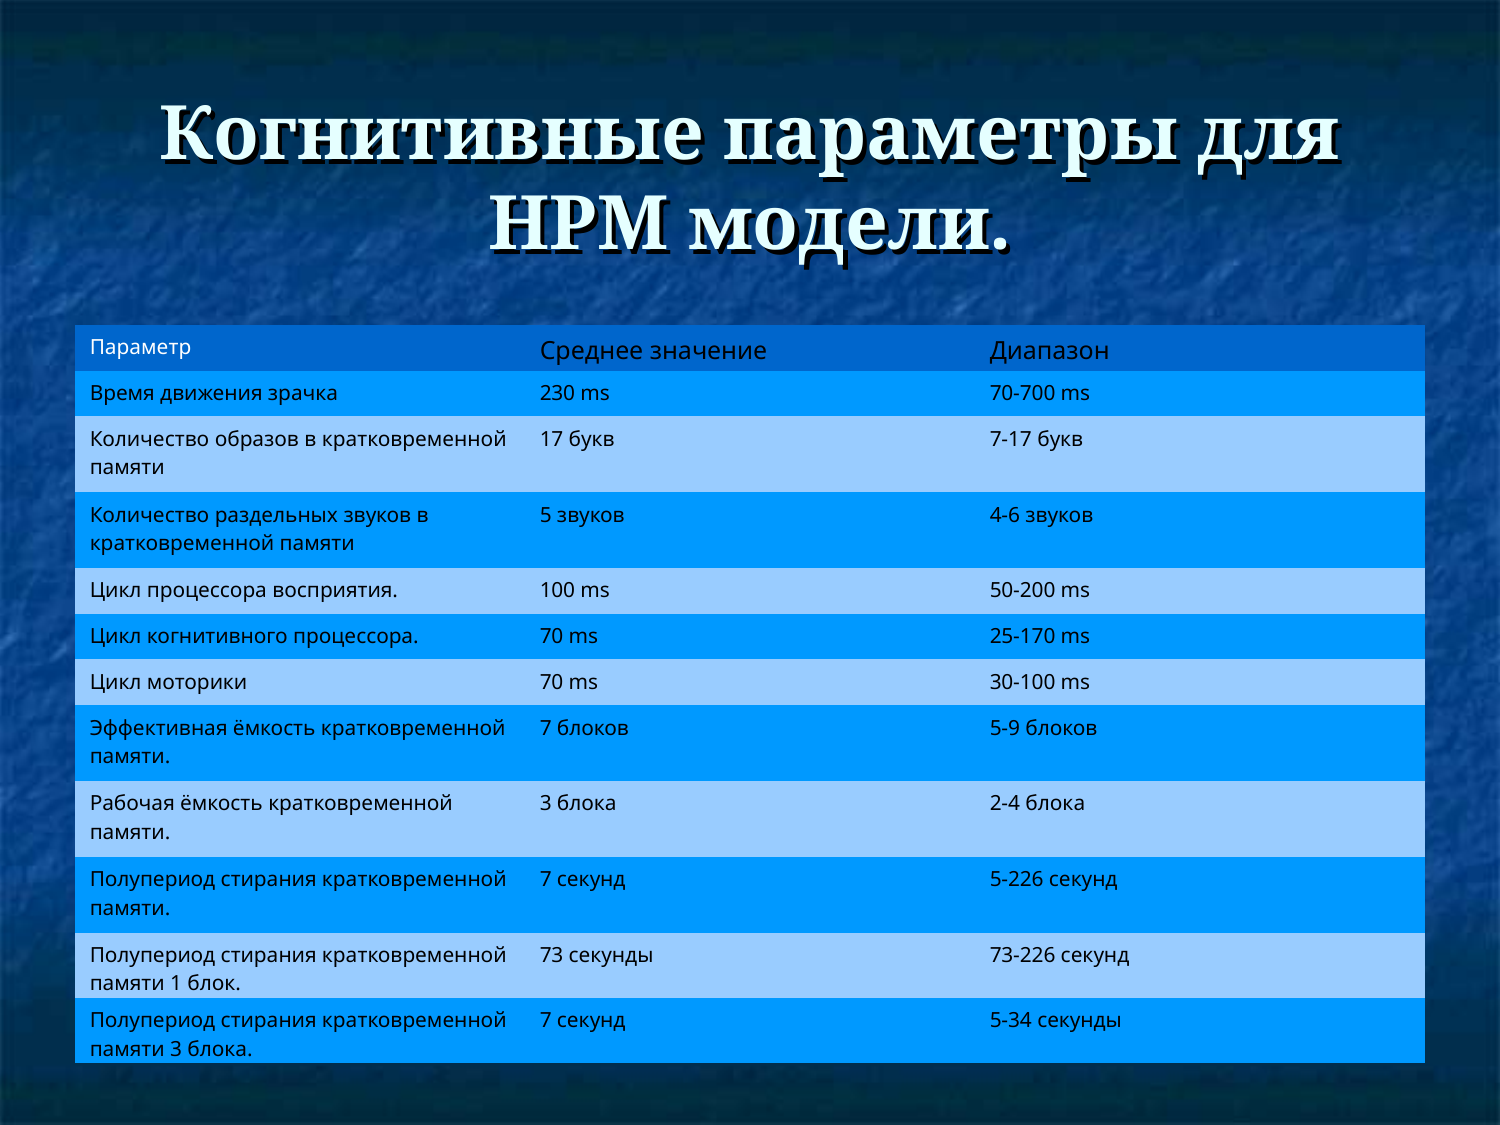

# Когнитивные параметры для HPM модели.
| Параметр | Среднее значение | Диапазон |
| --- | --- | --- |
| Время движения зрачка | 230 ms | 70-700 ms |
| Количество образов в кратковременной памяти | 17 букв | 7-17 букв |
| Количество раздельных звуков в кратковременной памяти | 5 звуков | 4-6 звуков |
| Цикл процессора восприятия. | 100 ms | 50-200 ms |
| Цикл когнитивного процессора. | 70 ms | 25-170 ms |
| Цикл моторики | 70 ms | 30-100 ms |
| Эффективная ёмкость кратковременной памяти. | 7 блоков | 5-9 блоков |
| Рабочая ёмкость кратковременной памяти. | 3 блока | 2-4 блока |
| Полупериод стирания кратковременной памяти. | 7 секунд | 5-226 секунд |
| Полупериод стирания кратковременной памяти 1 блок. | 73 секунды | 73-226 секунд |
| Полупериод стирания кратковременной памяти 3 блока. | 7 секунд | 5-34 секунды |